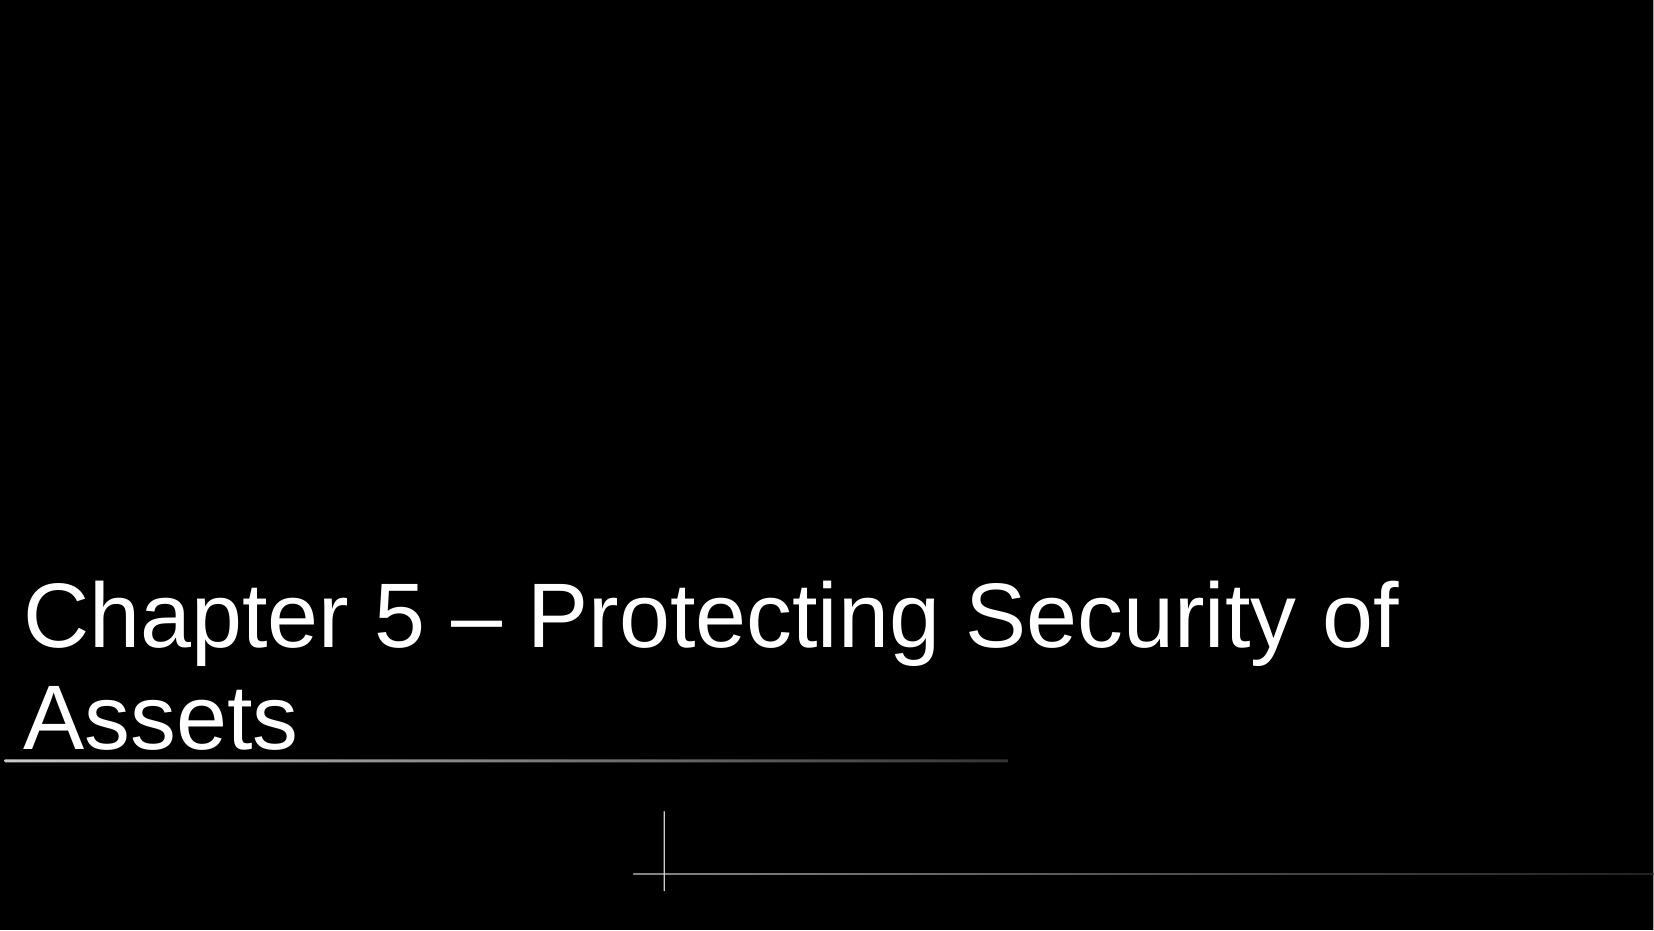

# Chapter 5 – Protecting Security of Assets